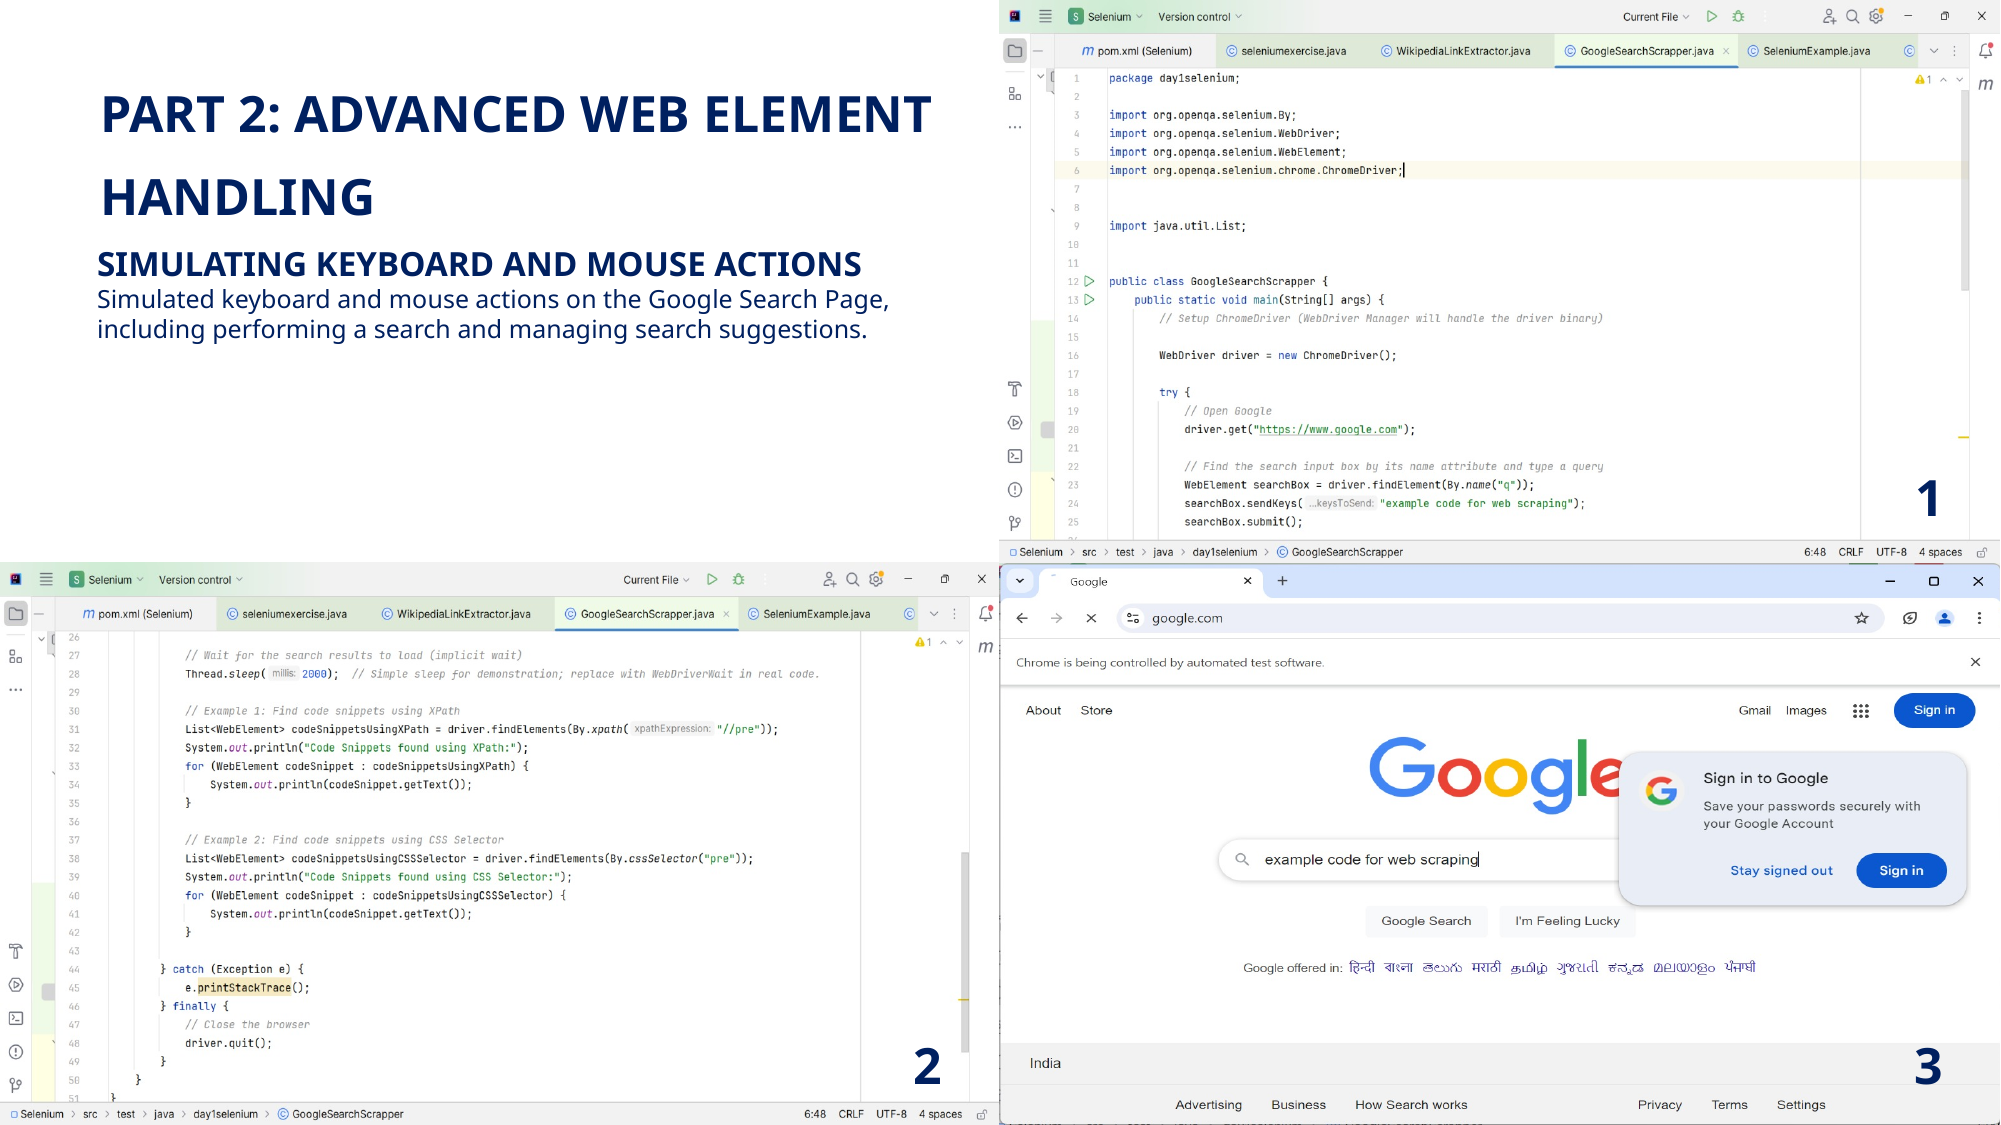

PART 2: ADVANCED WEB ELEMENT HANDLING
# Human resources slide 8
SIMULATING KEYBOARD AND MOUSE ACTIONS
Simulated keyboard and mouse actions on the Google Search Page, including performing a search and managing search suggestions.
1
2
3